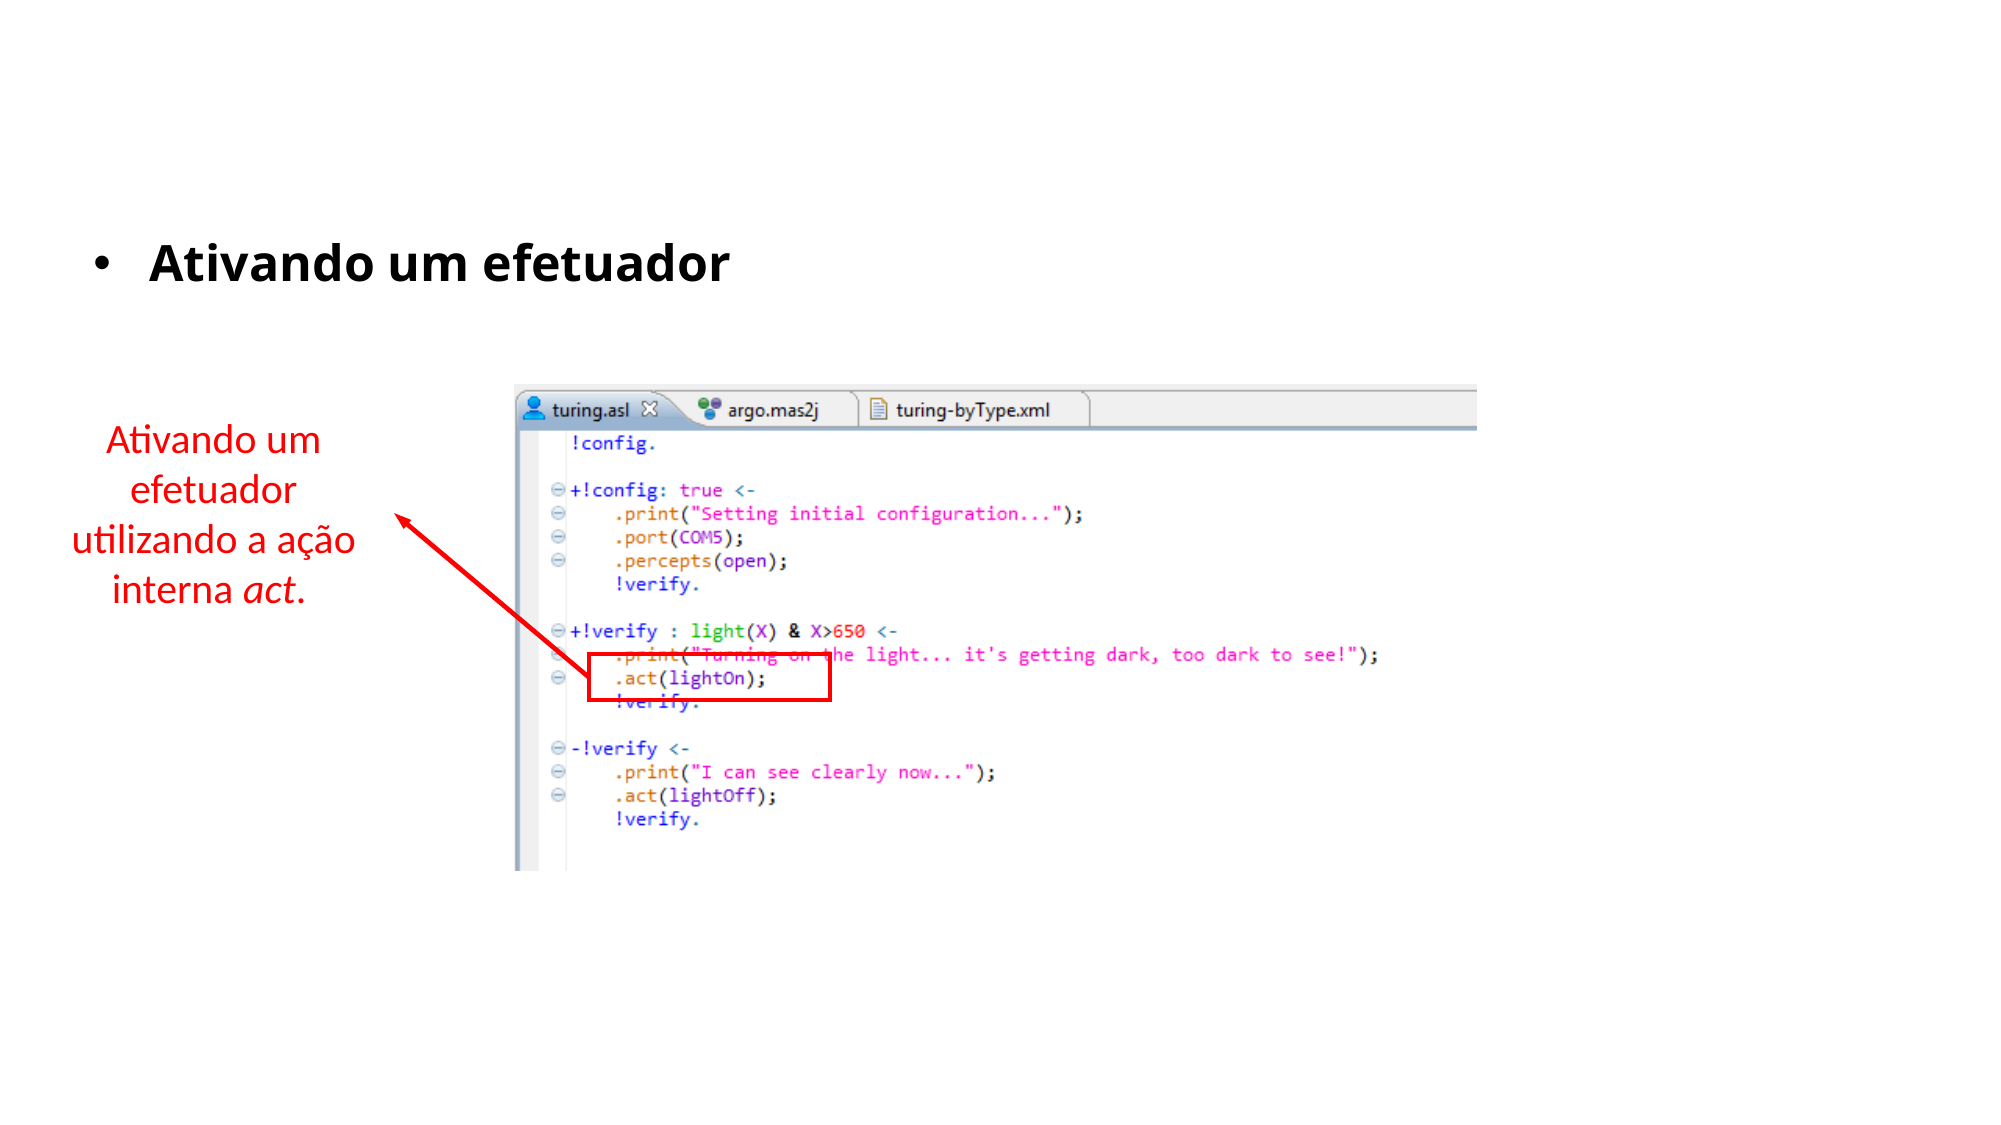

Argo for Jason: Ativando Atuadores
Ativando um efetuador
Ativando um efetuador utilizando a ação interna act.